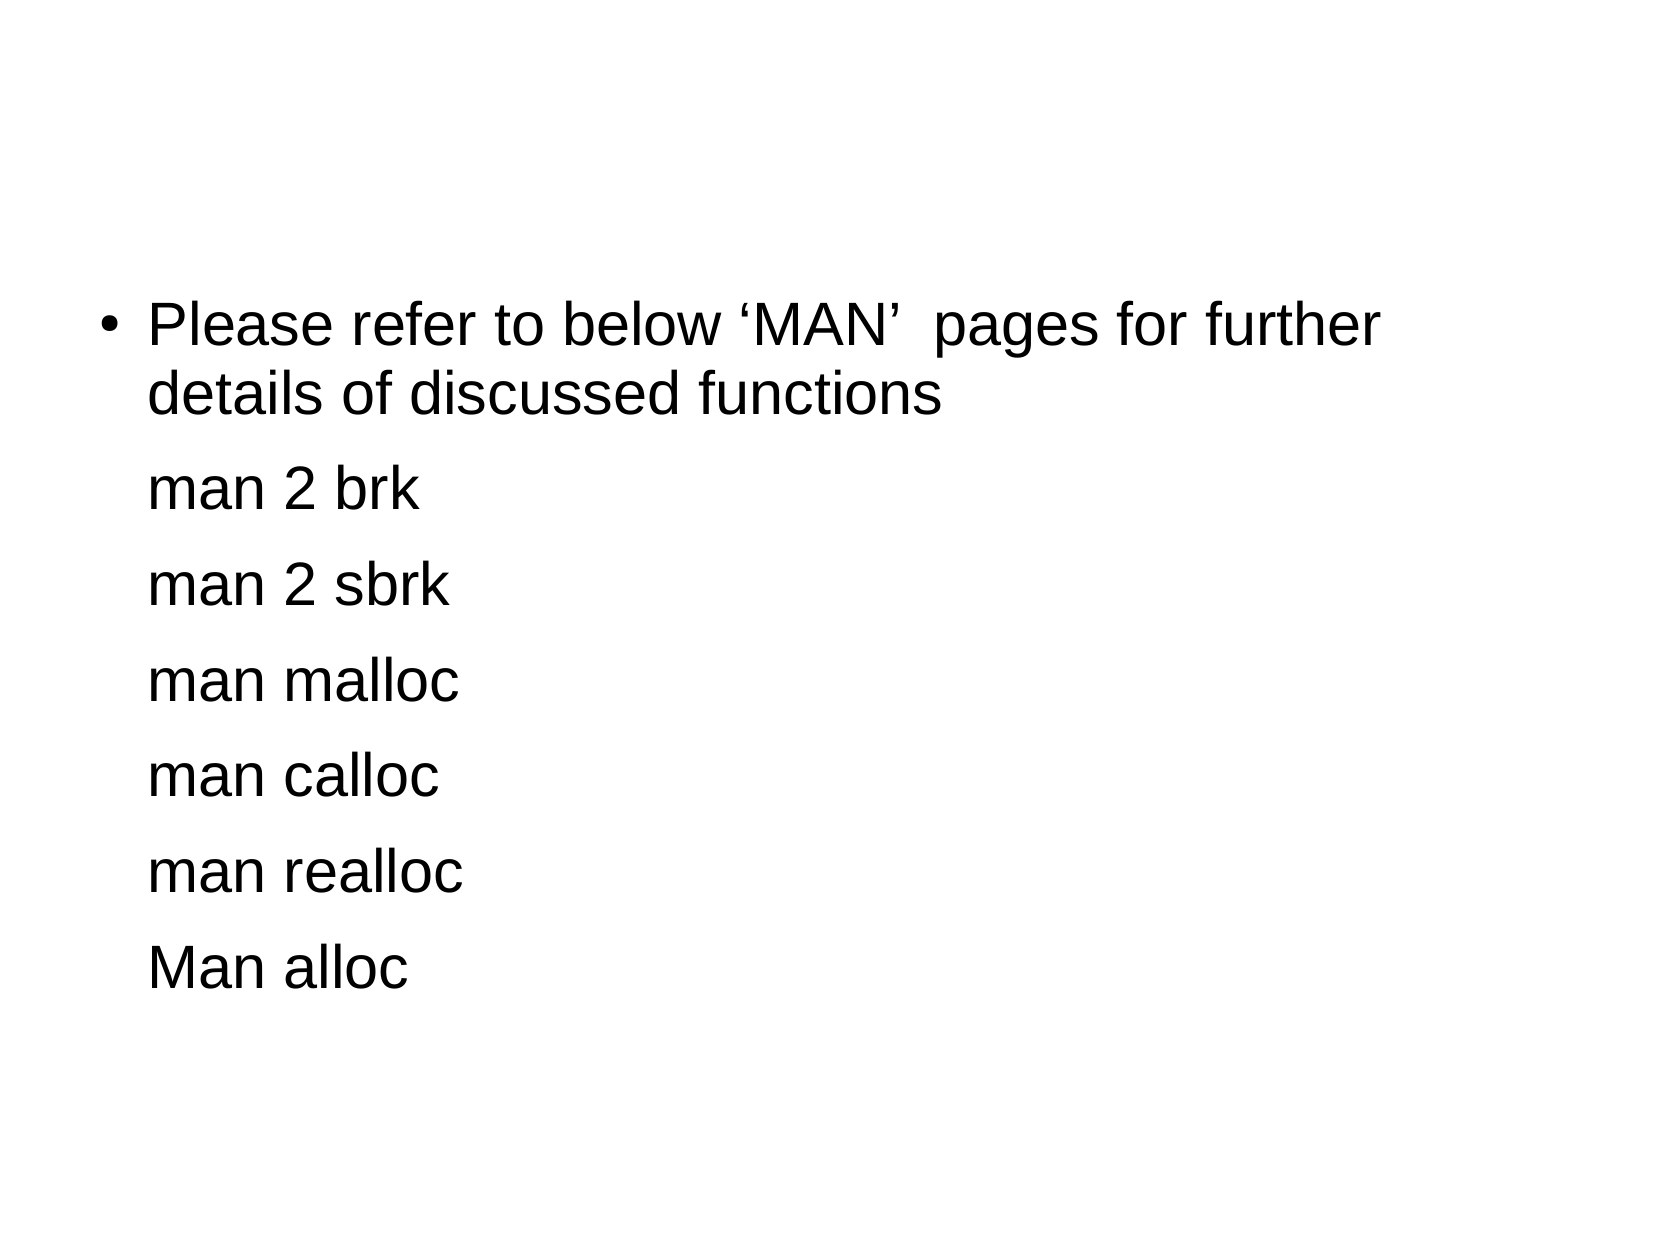

#
Please refer to below ‘MAN’ pages for further details of discussed functions
man 2 brk
man 2 sbrk
man malloc
man calloc
man realloc
Man alloc